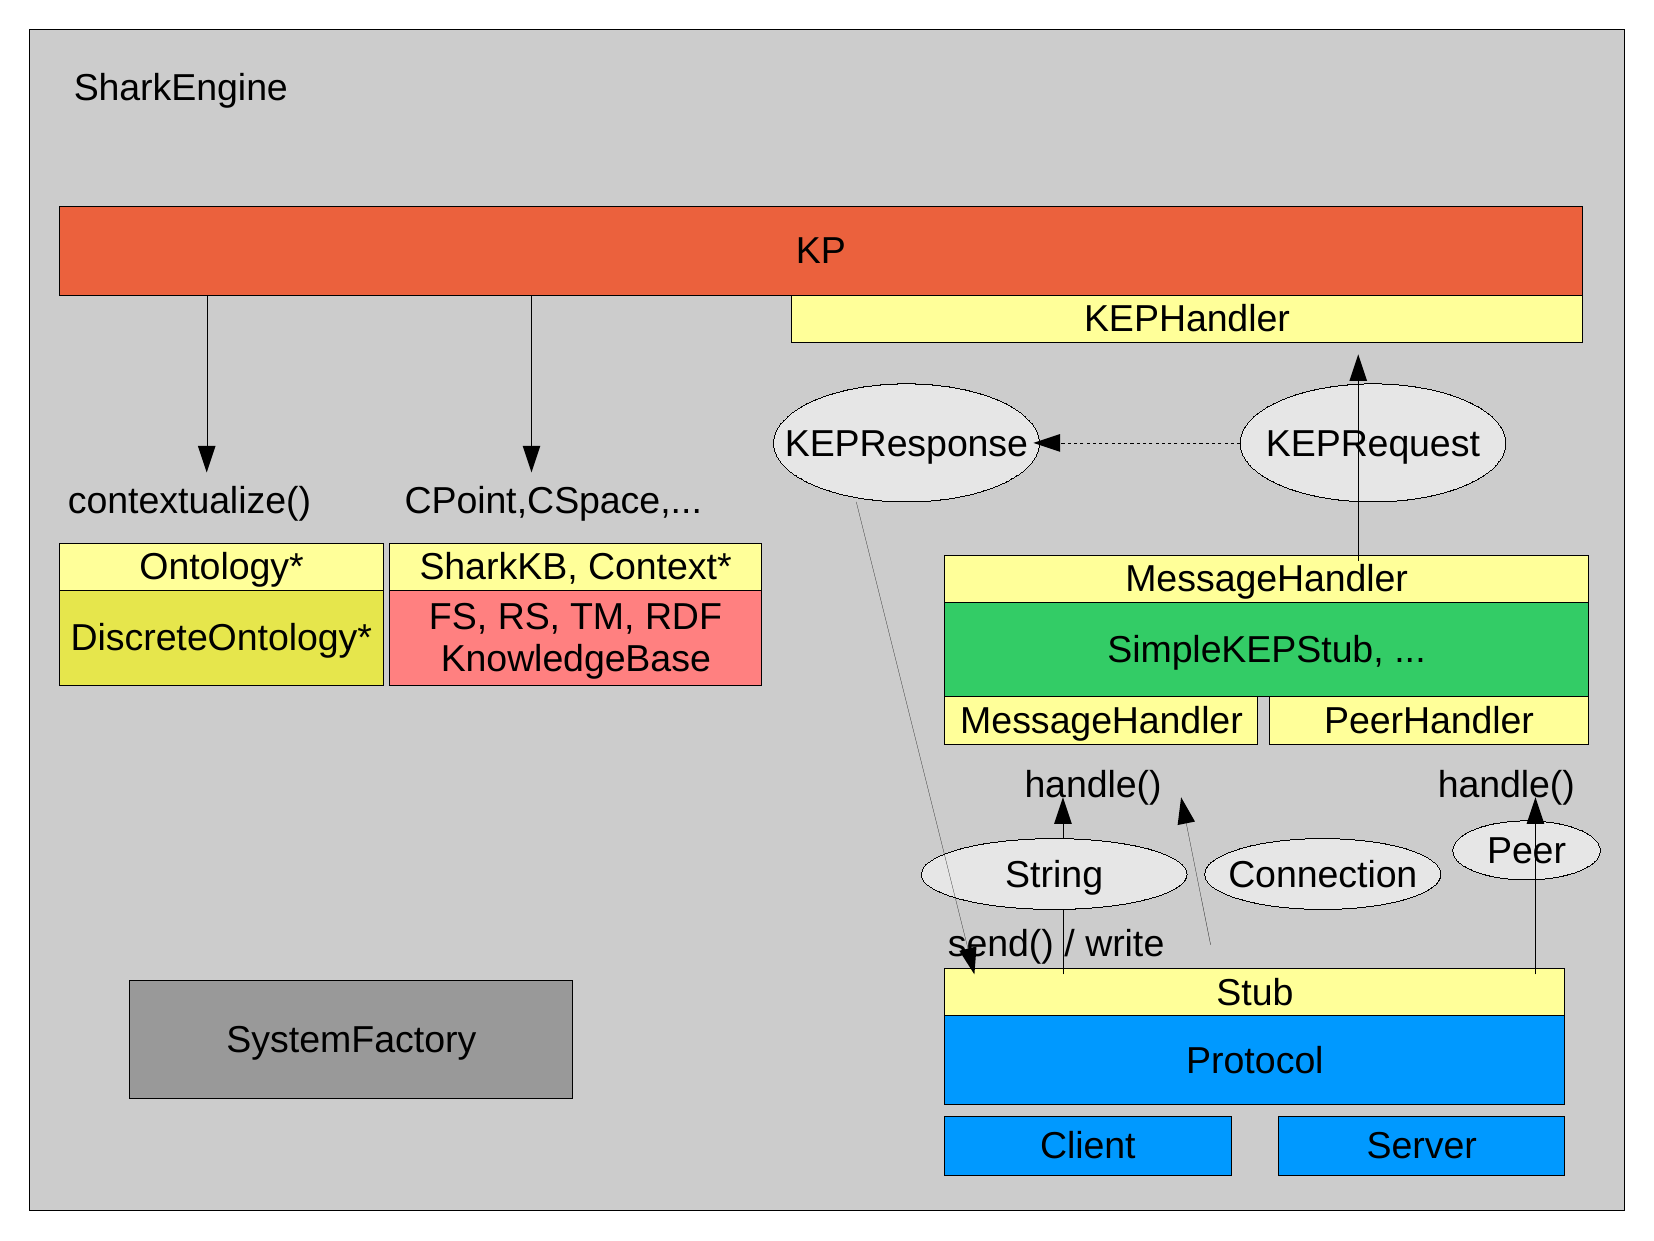

SharkEngine
KP
KEPHandler
KEPResponse
KEPRequest
contextualize()
CPoint,CSpace,...
Ontology*
SharkKB, Context*
MessageHandler
DiscreteOntology*
FS, RS, TM, RDF
KnowledgeBase
SimpleKEPStub, ...
MessageHandler
PeerHandler
handle()
handle()
Peer
String
Connection
send() / write
Stub
SystemFactory
Protocol
Client
Server